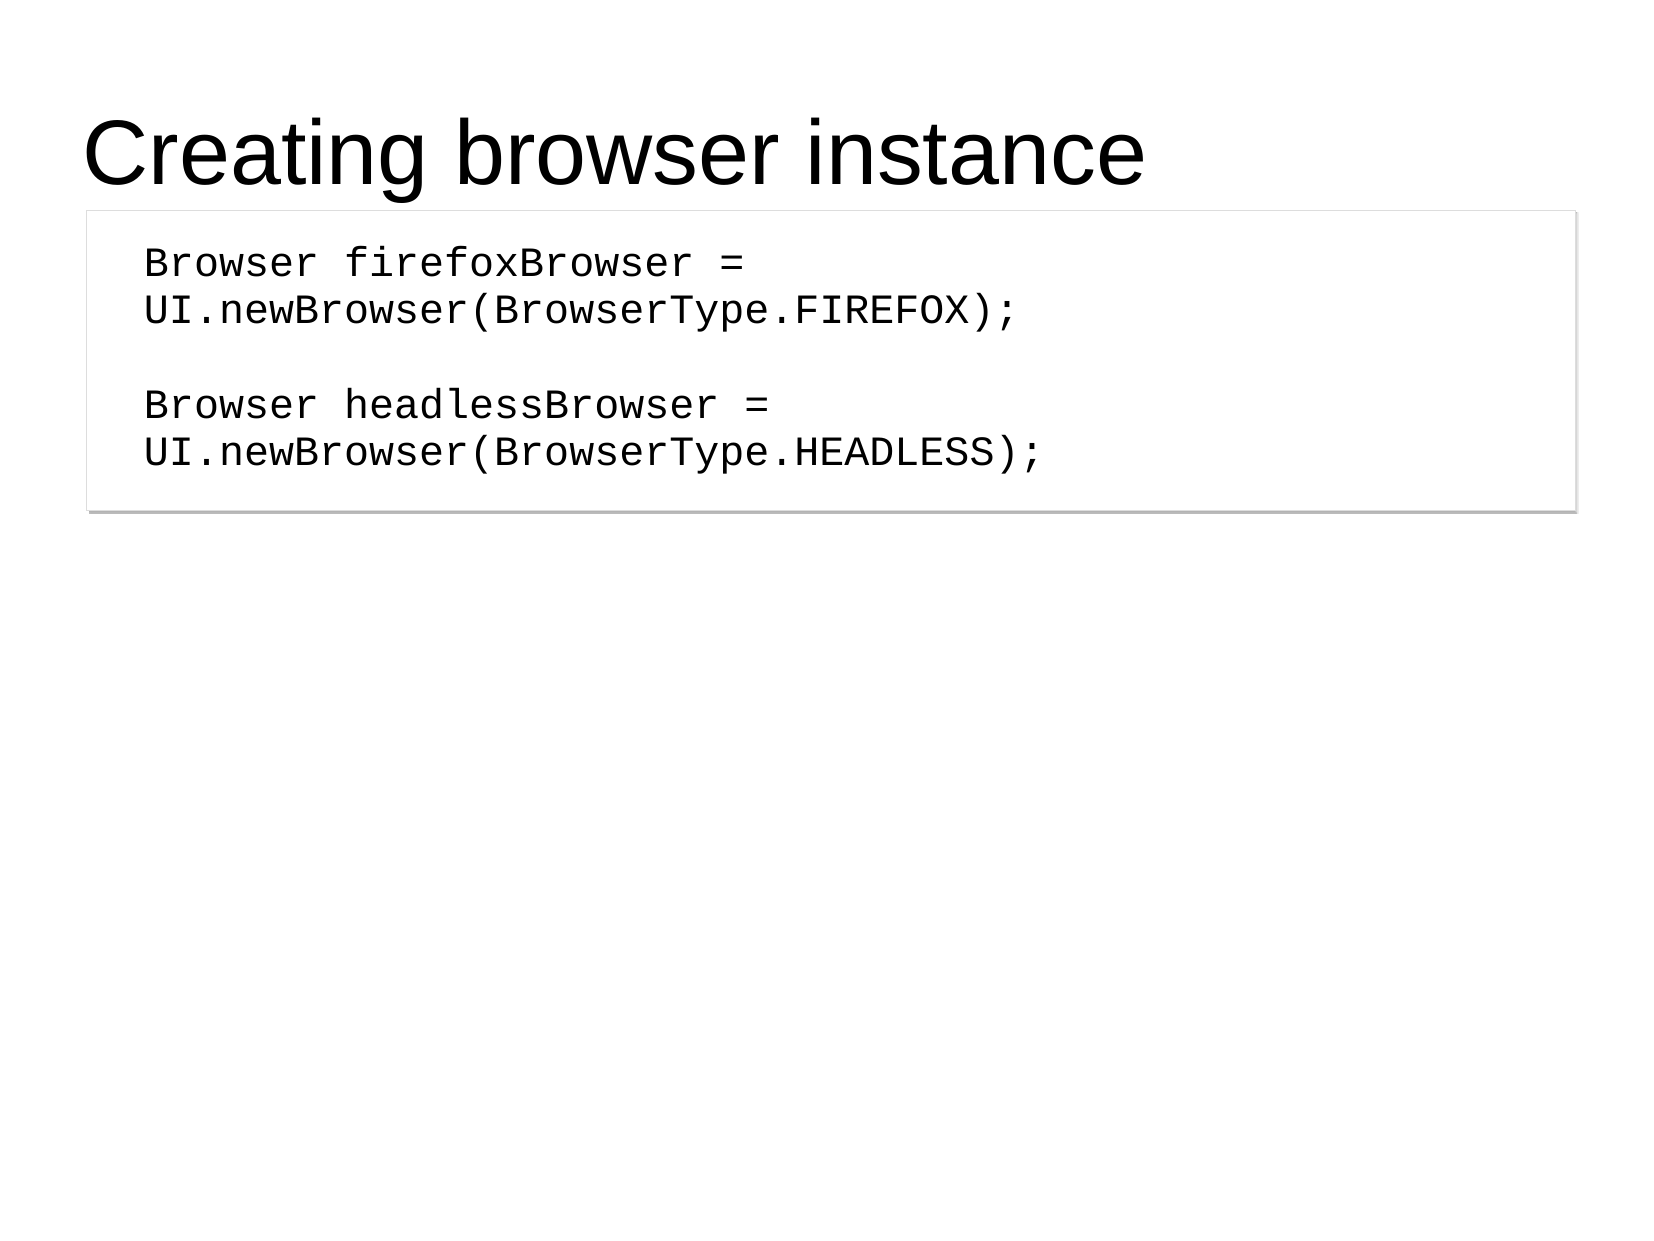

# Creating browser instance
Browser firefoxBrowser = UI.newBrowser(BrowserType.FIREFOX);
Browser headlessBrowser = UI.newBrowser(BrowserType.HEADLESS);